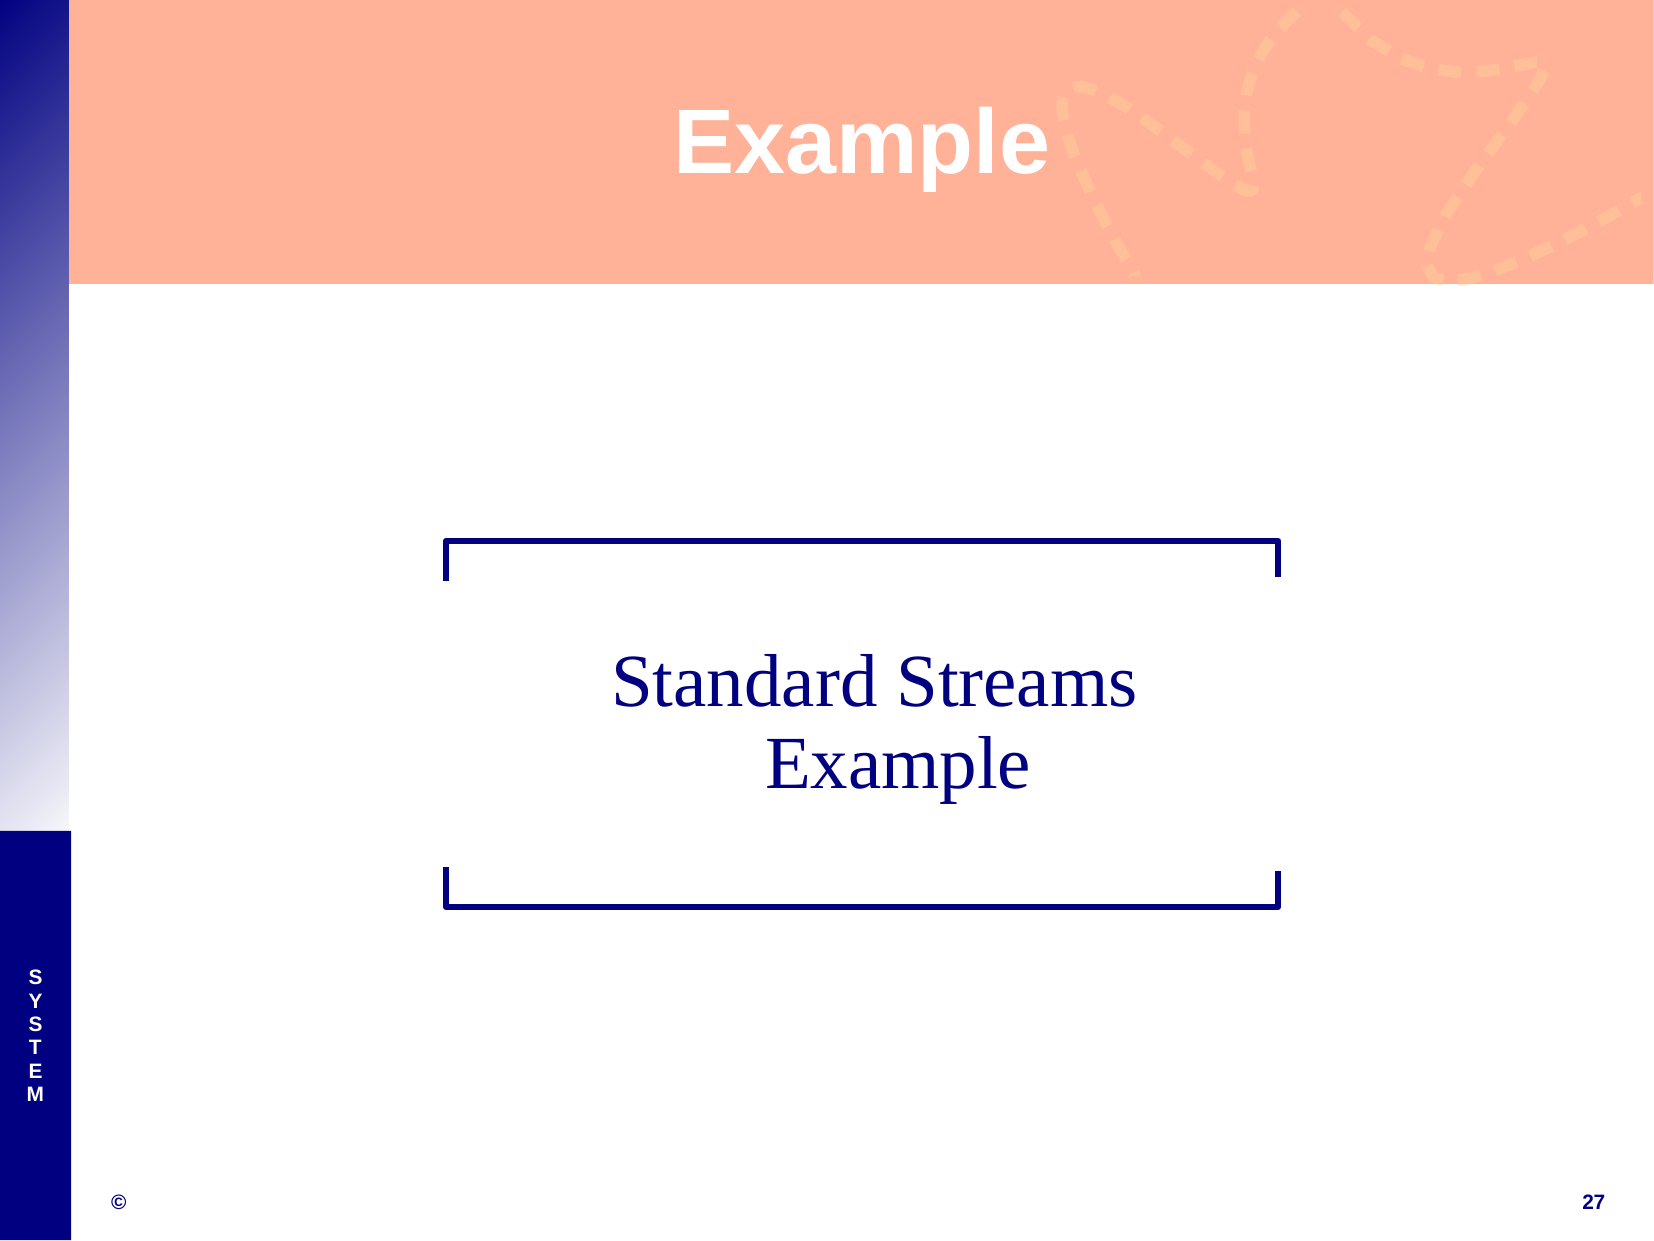

# Example
Standard Streams Example
S
Y
S
T
E
M